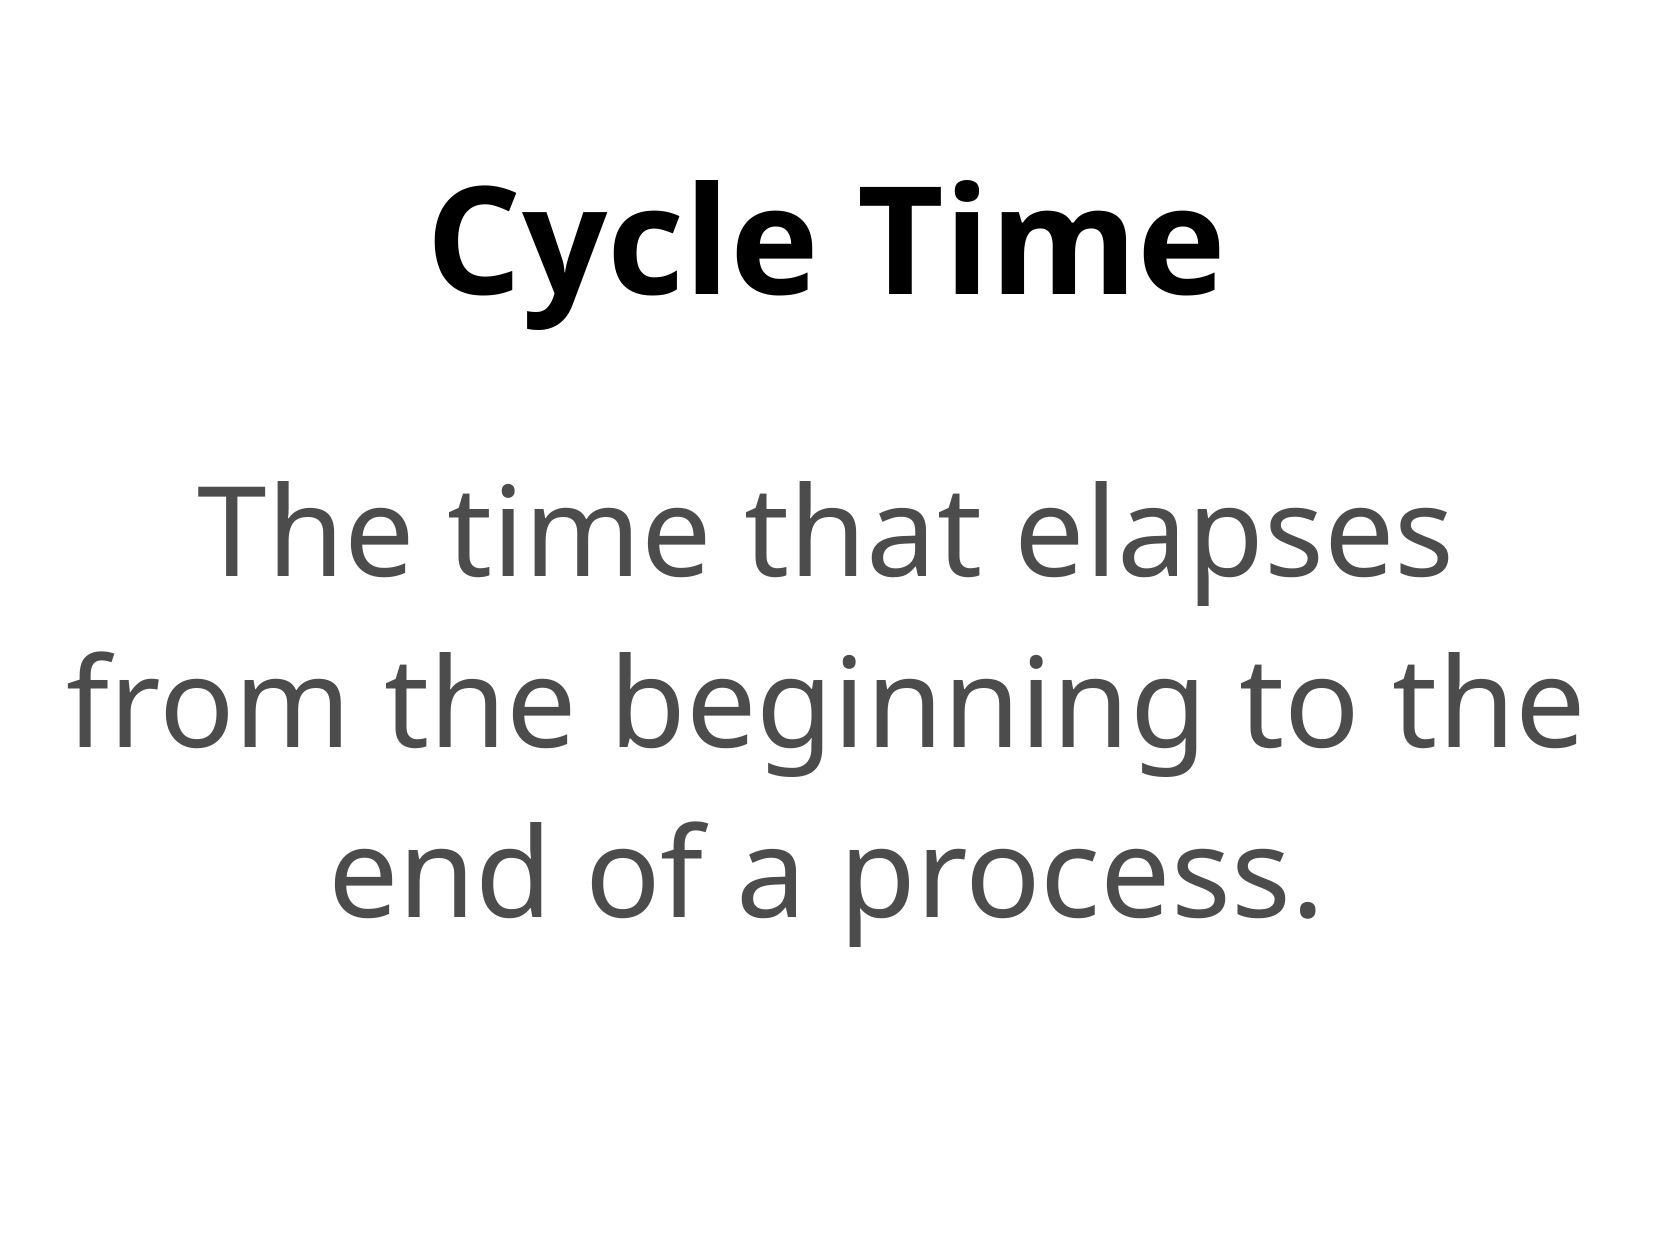

# Cycle Time
The time that elapses from the beginning to the end of a process.